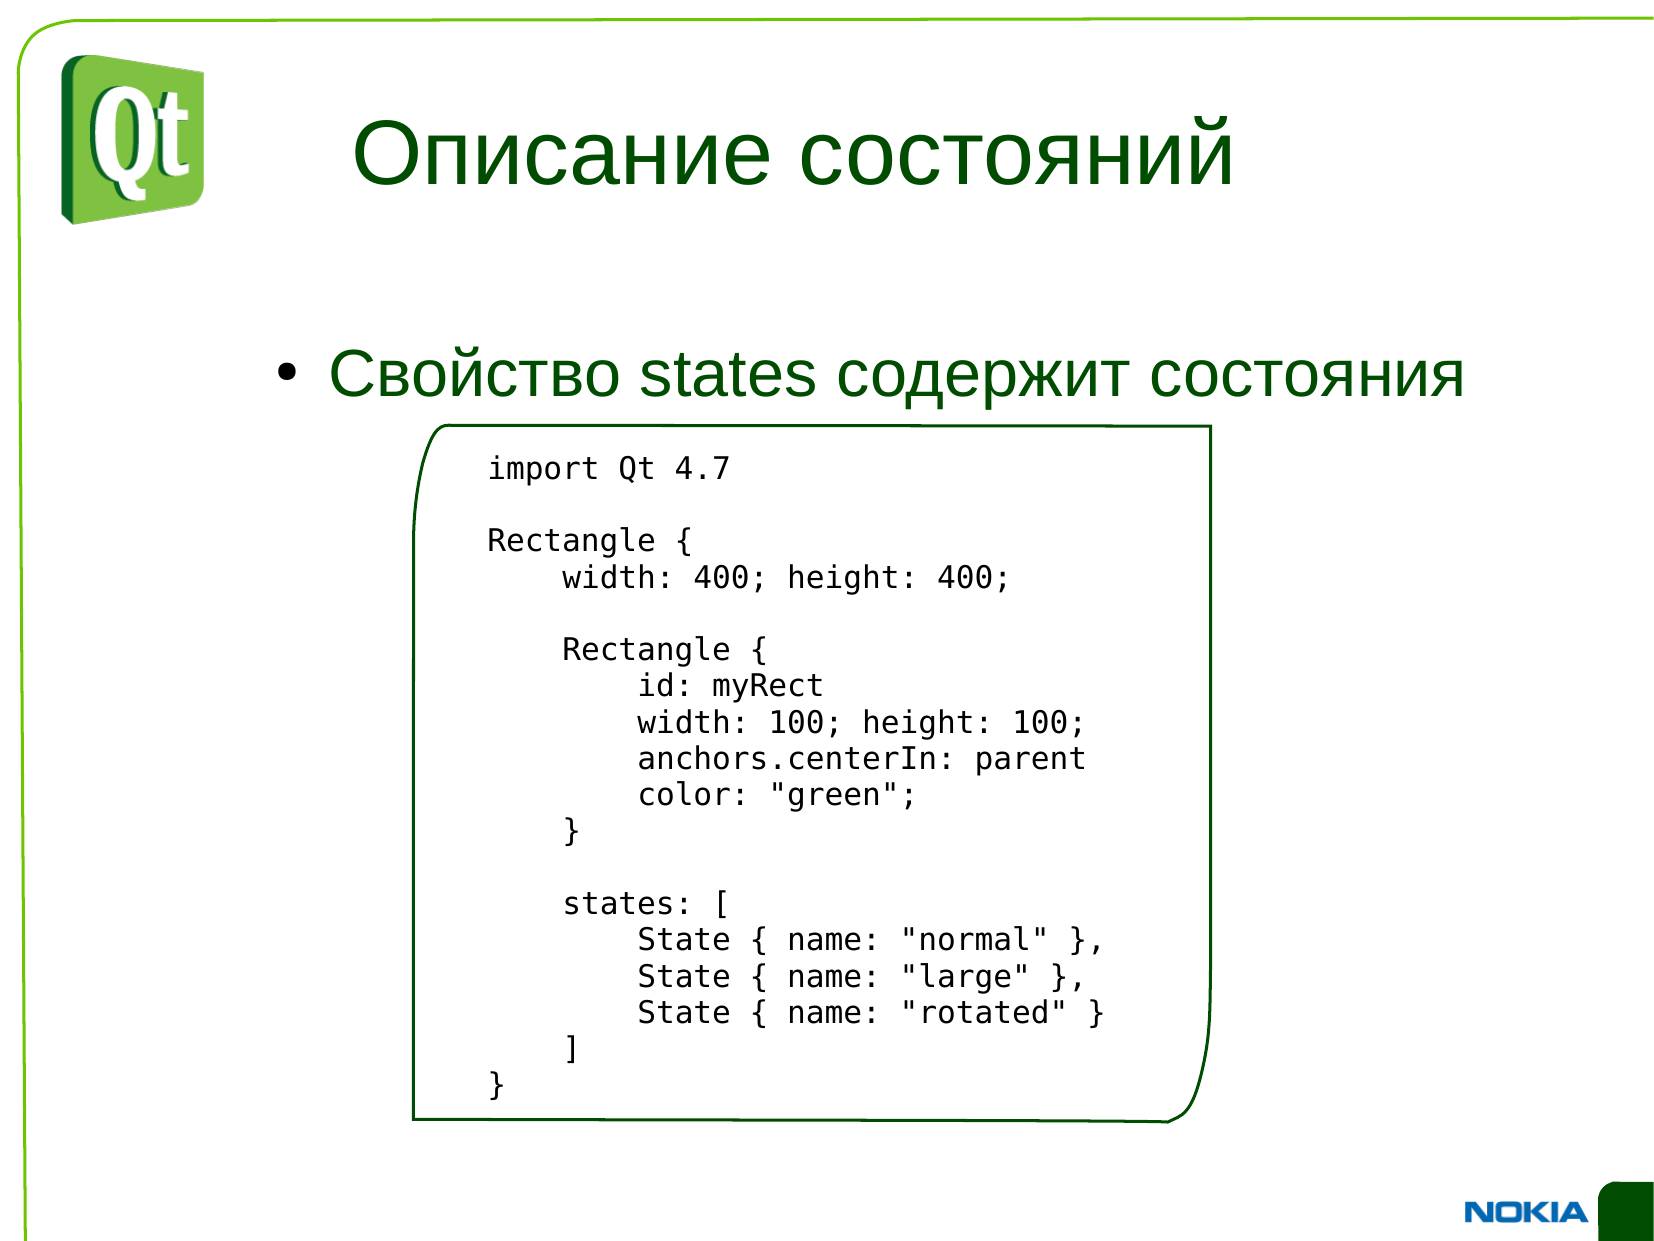

# Описание состояний
Свойство states содержит состояния
import Qt 4.7
Rectangle {
 width: 400; height: 400;
 Rectangle {
 id: myRect
 width: 100; height: 100;
 anchors.centerIn: parent
 color: "green";
 }
 states: [
 State { name: "normal" },
 State { name: "large" },
 State { name: "rotated" }
 ]
}